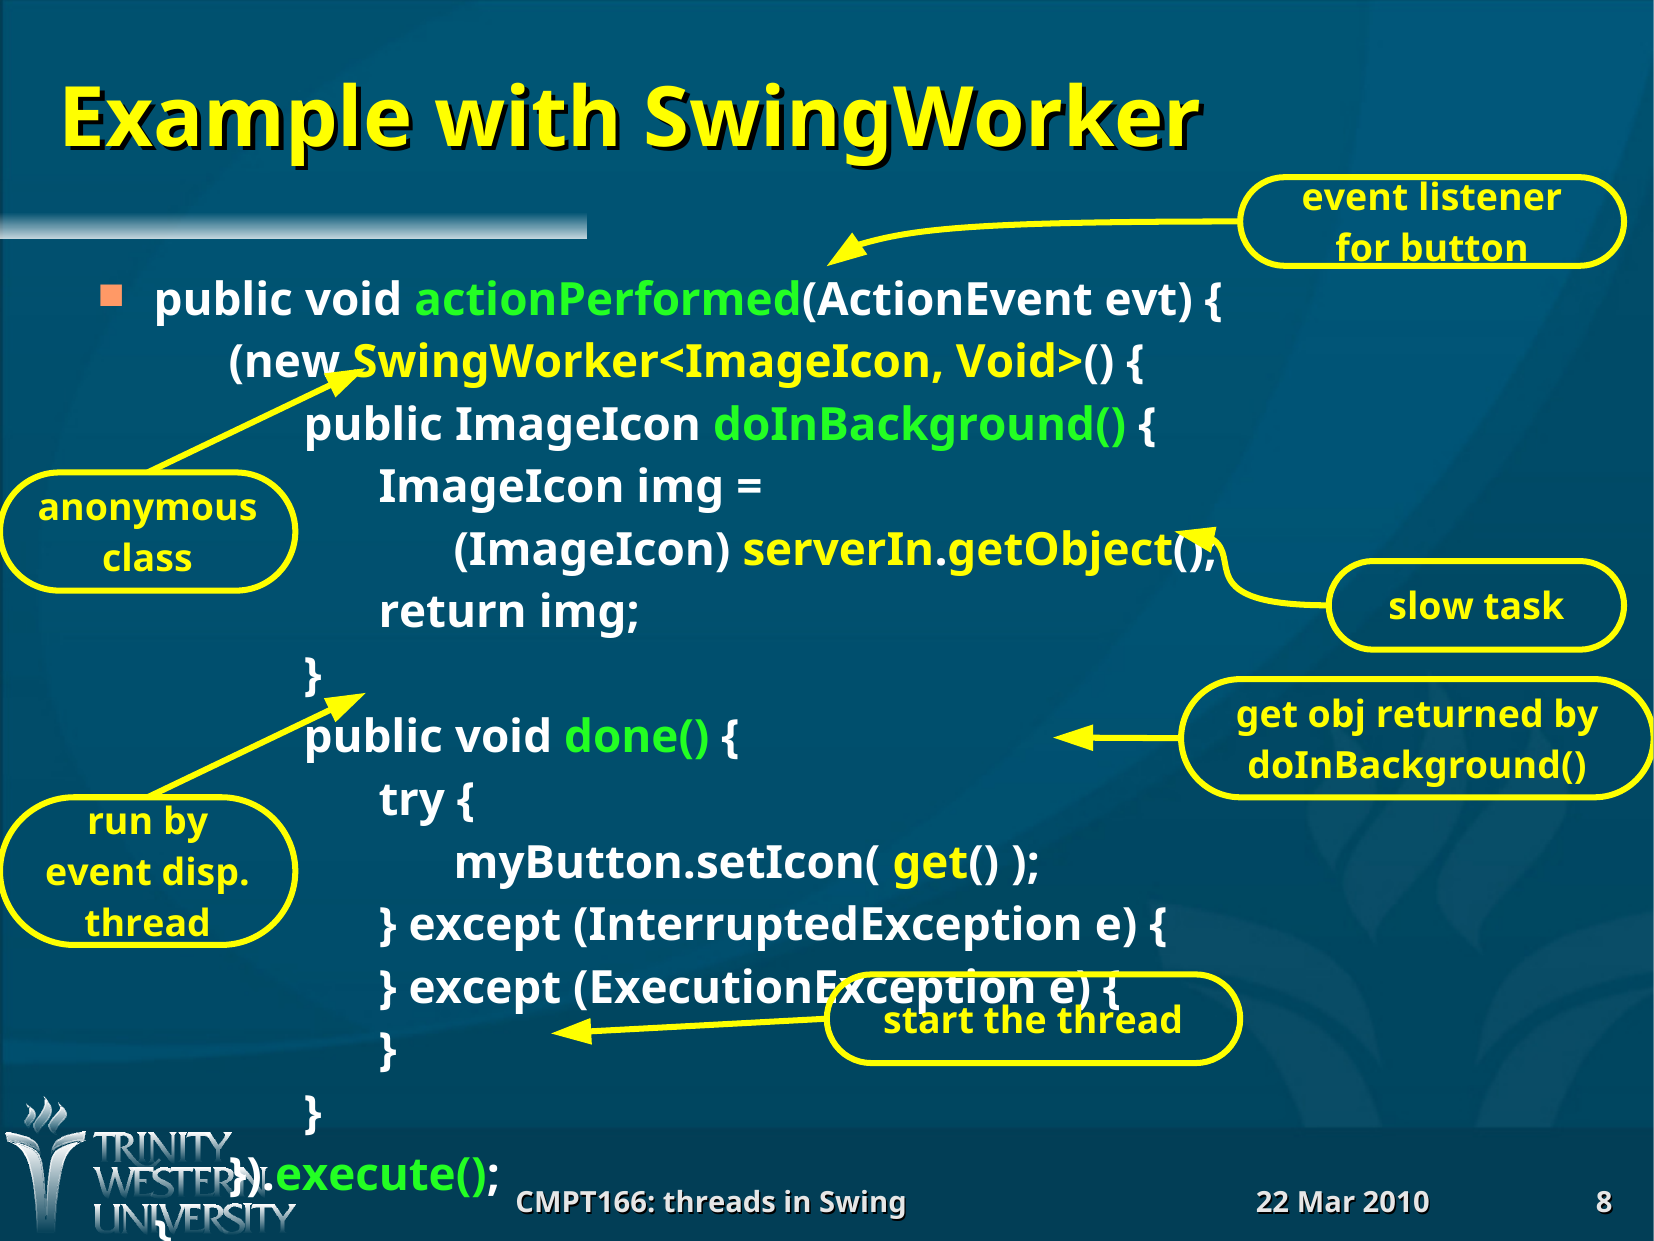

# Example with SwingWorker
event listener
for button
public void actionPerformed(ActionEvent evt) {
	(new SwingWorker<ImageIcon, Void>() {
		public ImageIcon doInBackground() {
			ImageIcon img =
				(ImageIcon) serverIn.getObject();
			return img;
		}
		public void done() {
			try {
				myButton.setIcon( get() );
			} except (InterruptedException e) {
			} except (ExecutionException e) {
			}
		}
	}).execute();
}
anonymous
class
slow task
get obj returned by
doInBackground()
run by
event disp.
thread
start the thread
CMPT166: threads in Swing
22 Mar 2010
8